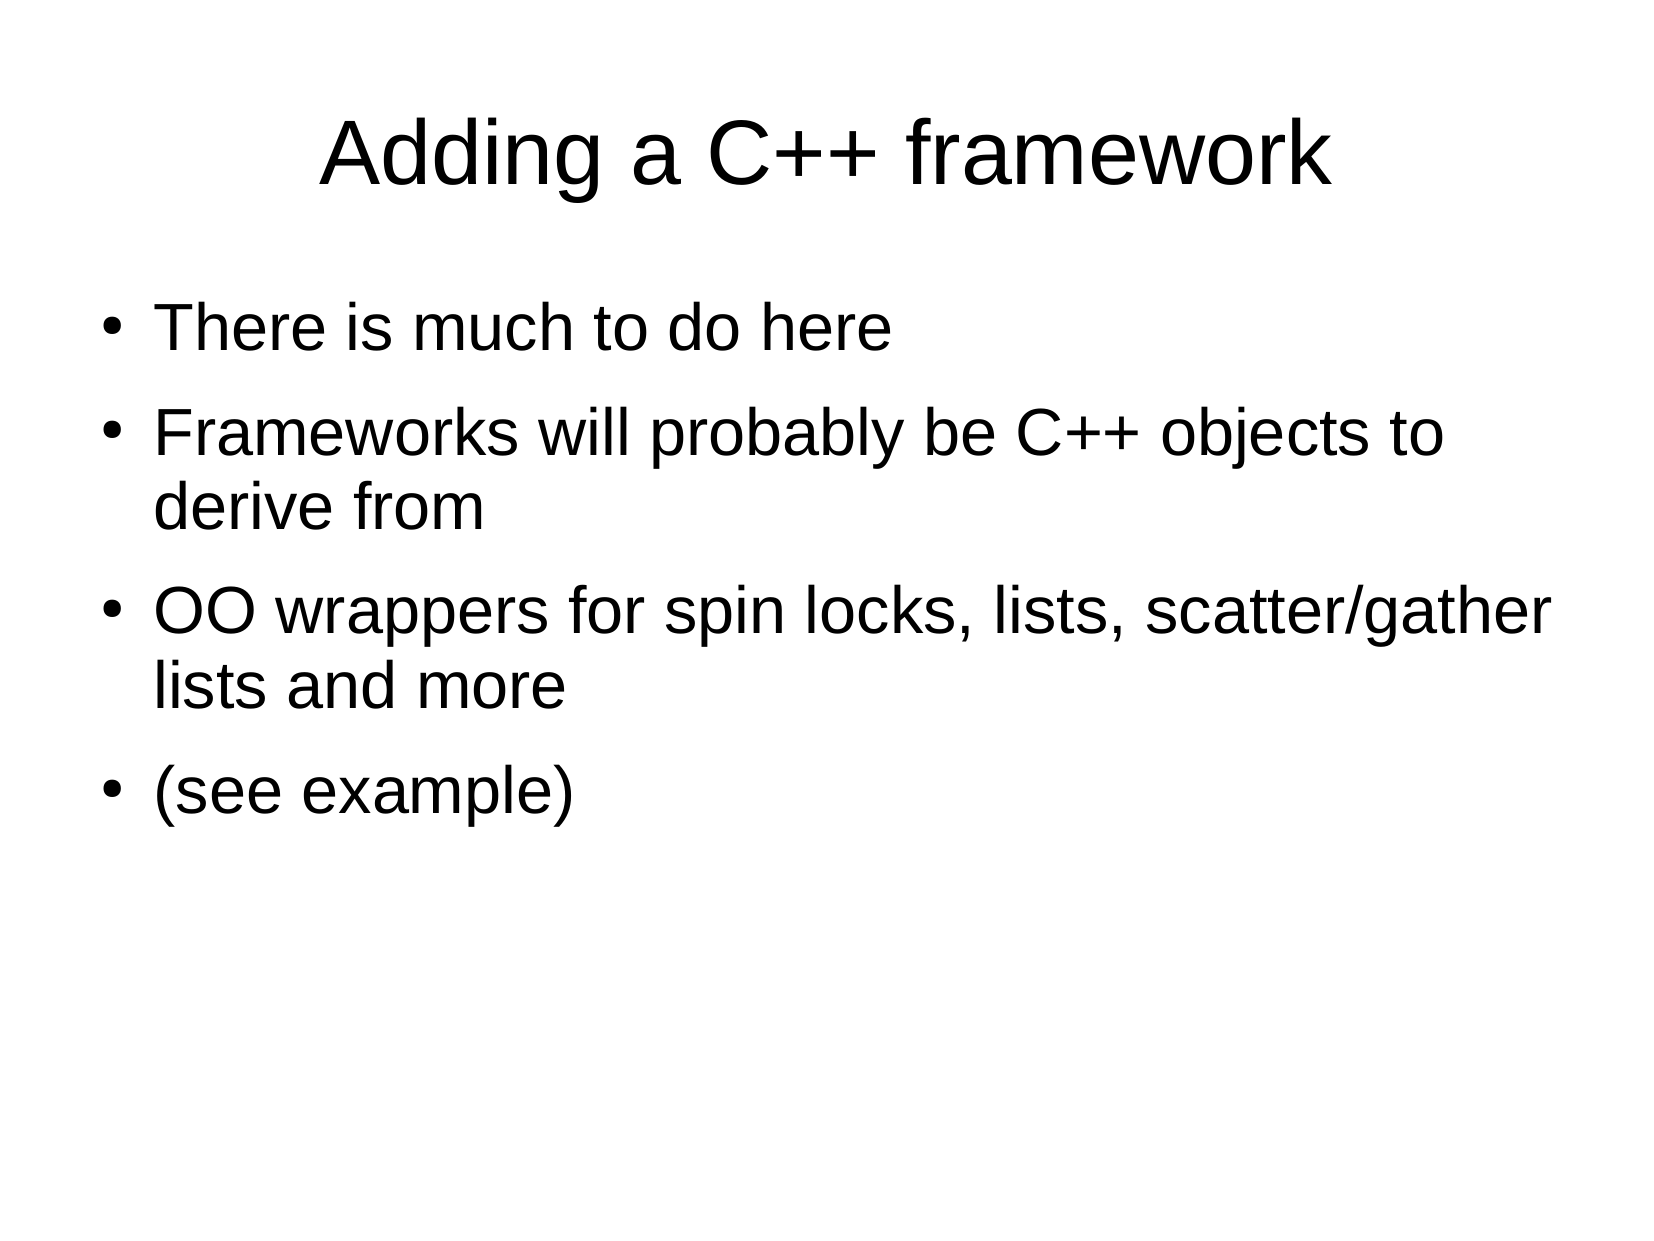

# Adding a C++ framework
There is much to do here
Frameworks will probably be C++ objects to derive from
OO wrappers for spin locks, lists, scatter/gather lists and more
(see example)